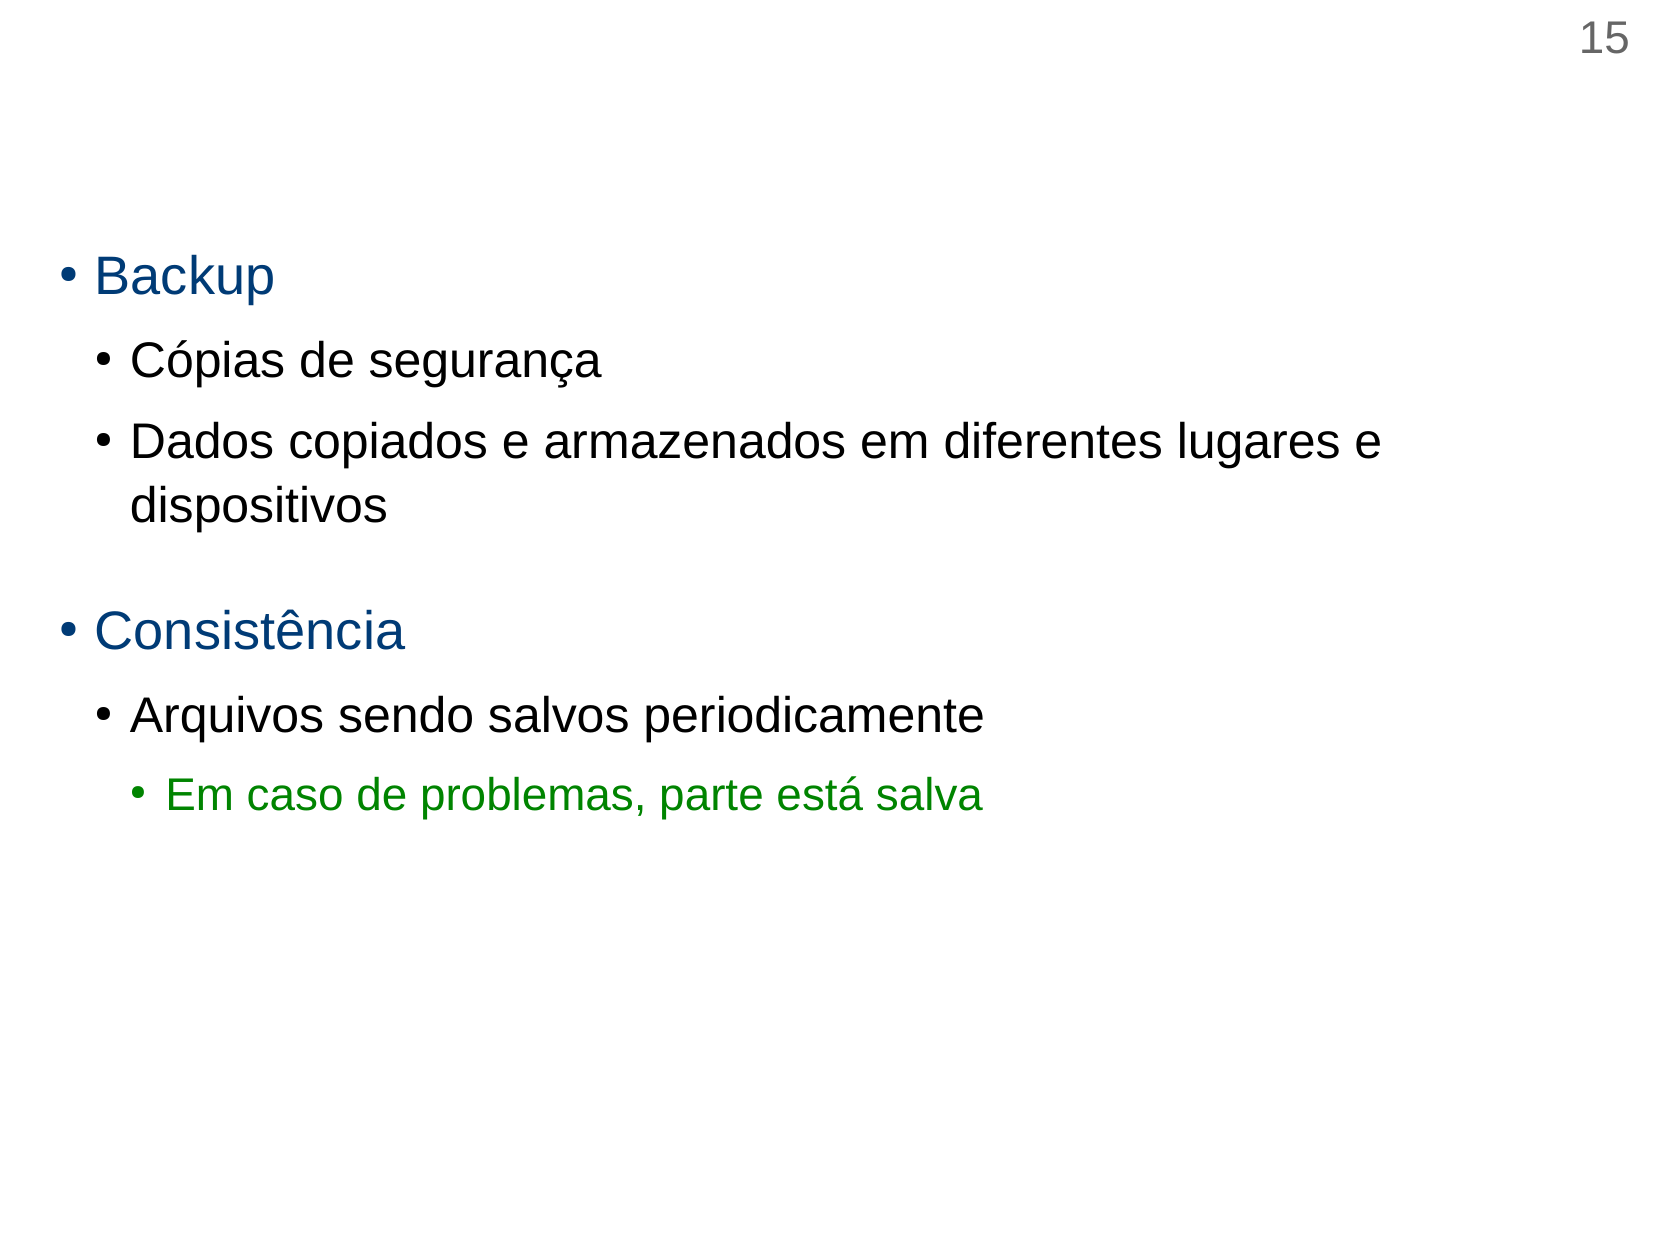

15
#
Backup
Cópias de segurança
Dados copiados e armazenados em diferentes lugares e dispositivos
Consistência
Arquivos sendo salvos periodicamente
Em caso de problemas, parte está salva